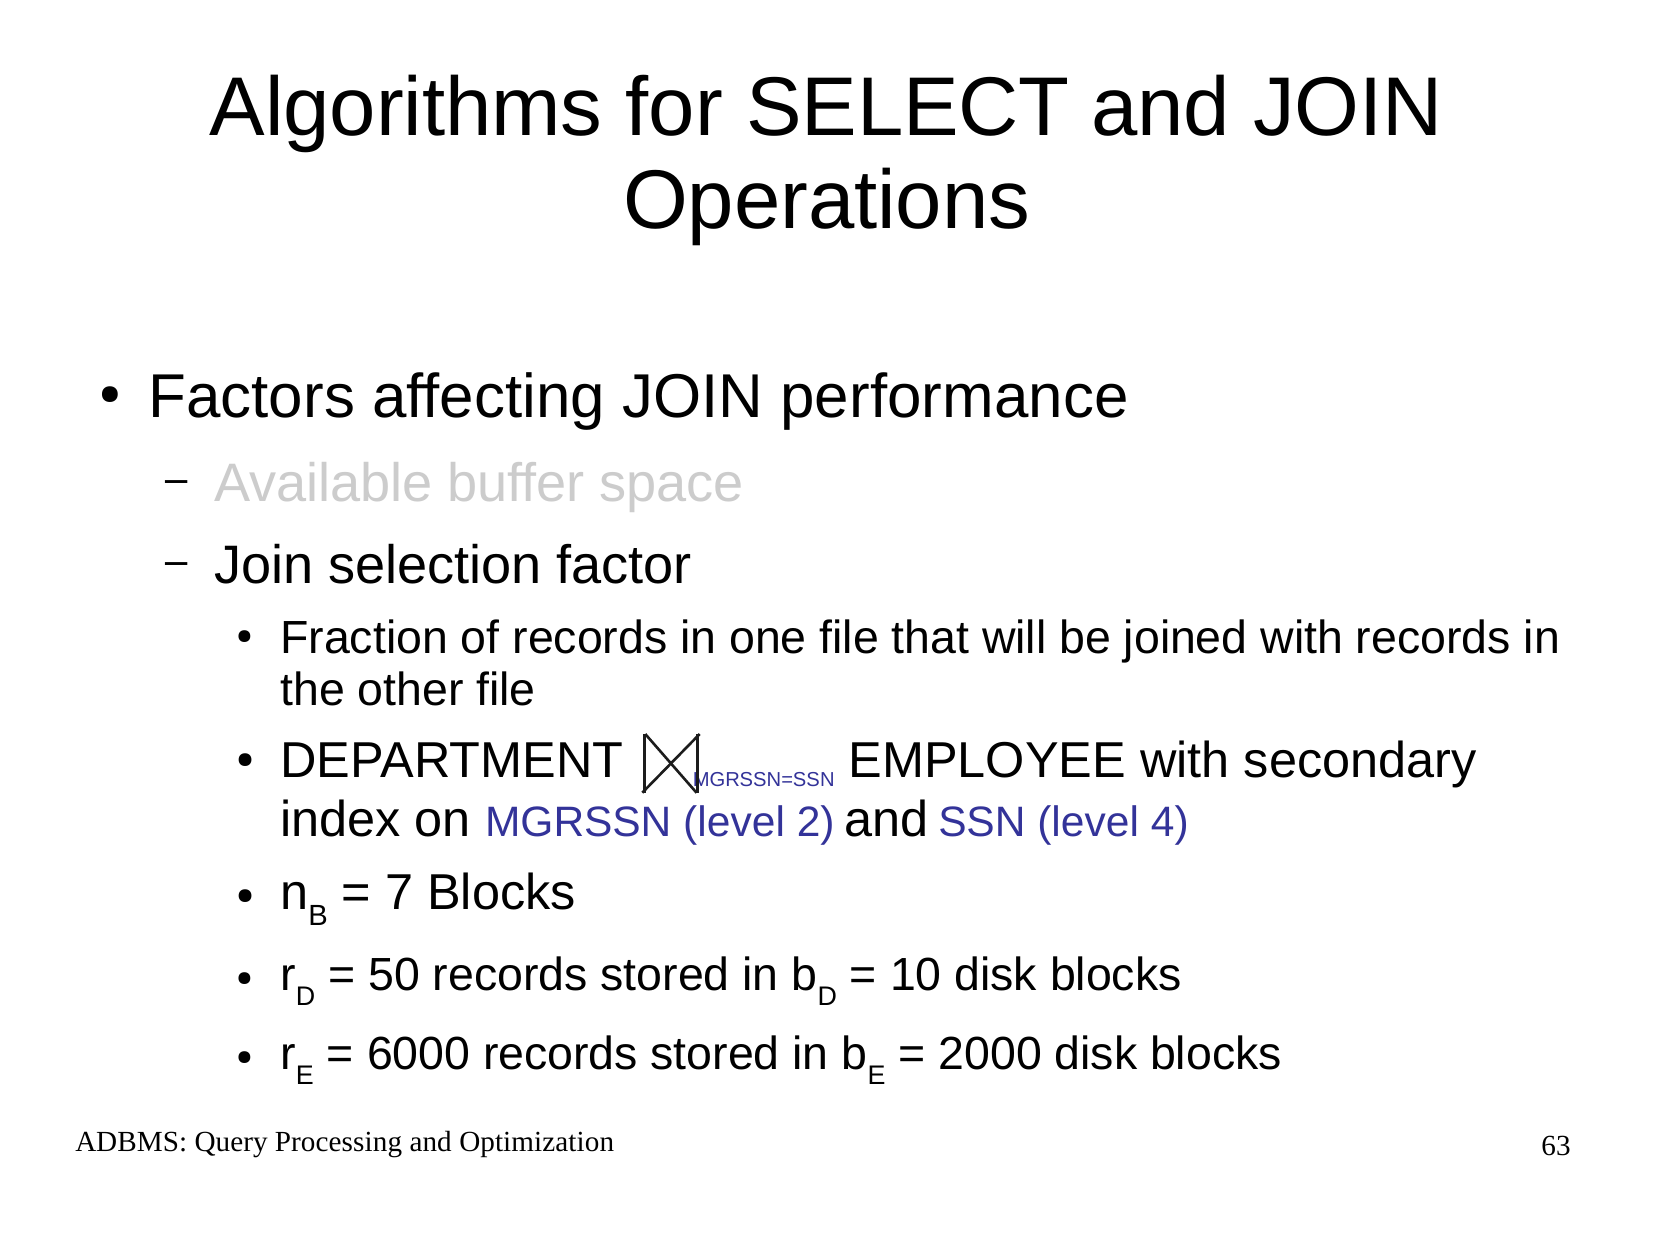

# Algorithms for SELECT and JOIN Operations
Factors affecting JOIN performance
Available buffer space
Join selection factor
Fraction of records in one file that will be joined with records in the other file
DEPARTMENT MGRSSN=SSN EMPLOYEE with secondary index on MGRSSN (level 2) and SSN (level 4)
nB = 7 Blocks
rD = 50 records stored in bD = 10 disk blocks
rE = 6000 records stored in bE = 2000 disk blocks